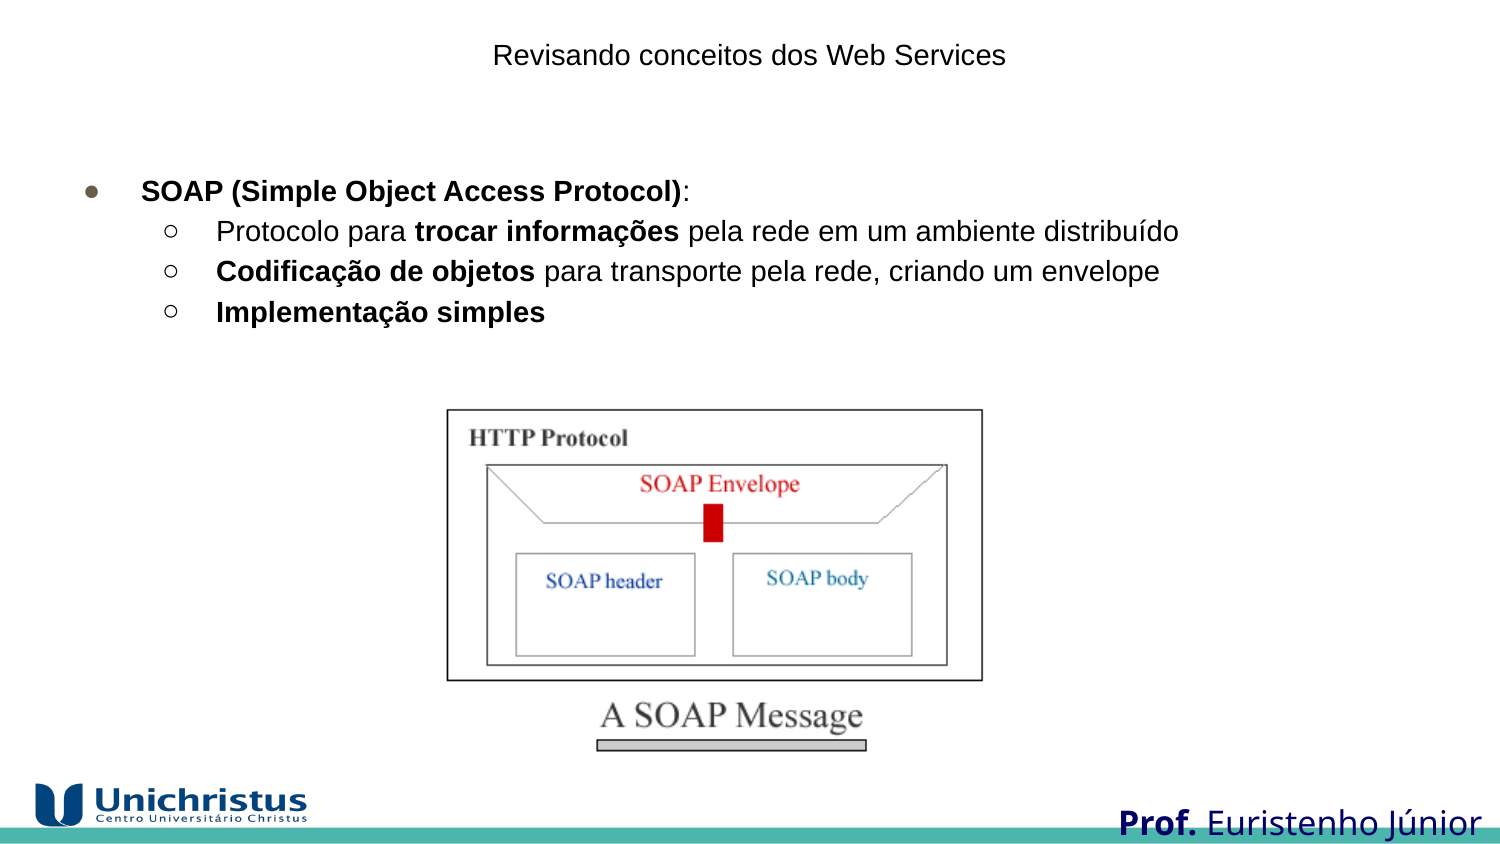

# Revisando conceitos dos Web Services
SOAP (Simple Object Access Protocol):
Protocolo para trocar informações pela rede em um ambiente distribuído
Codificação de objetos para transporte pela rede, criando um envelope
Implementação simples
Prof. Euristenho Júnior